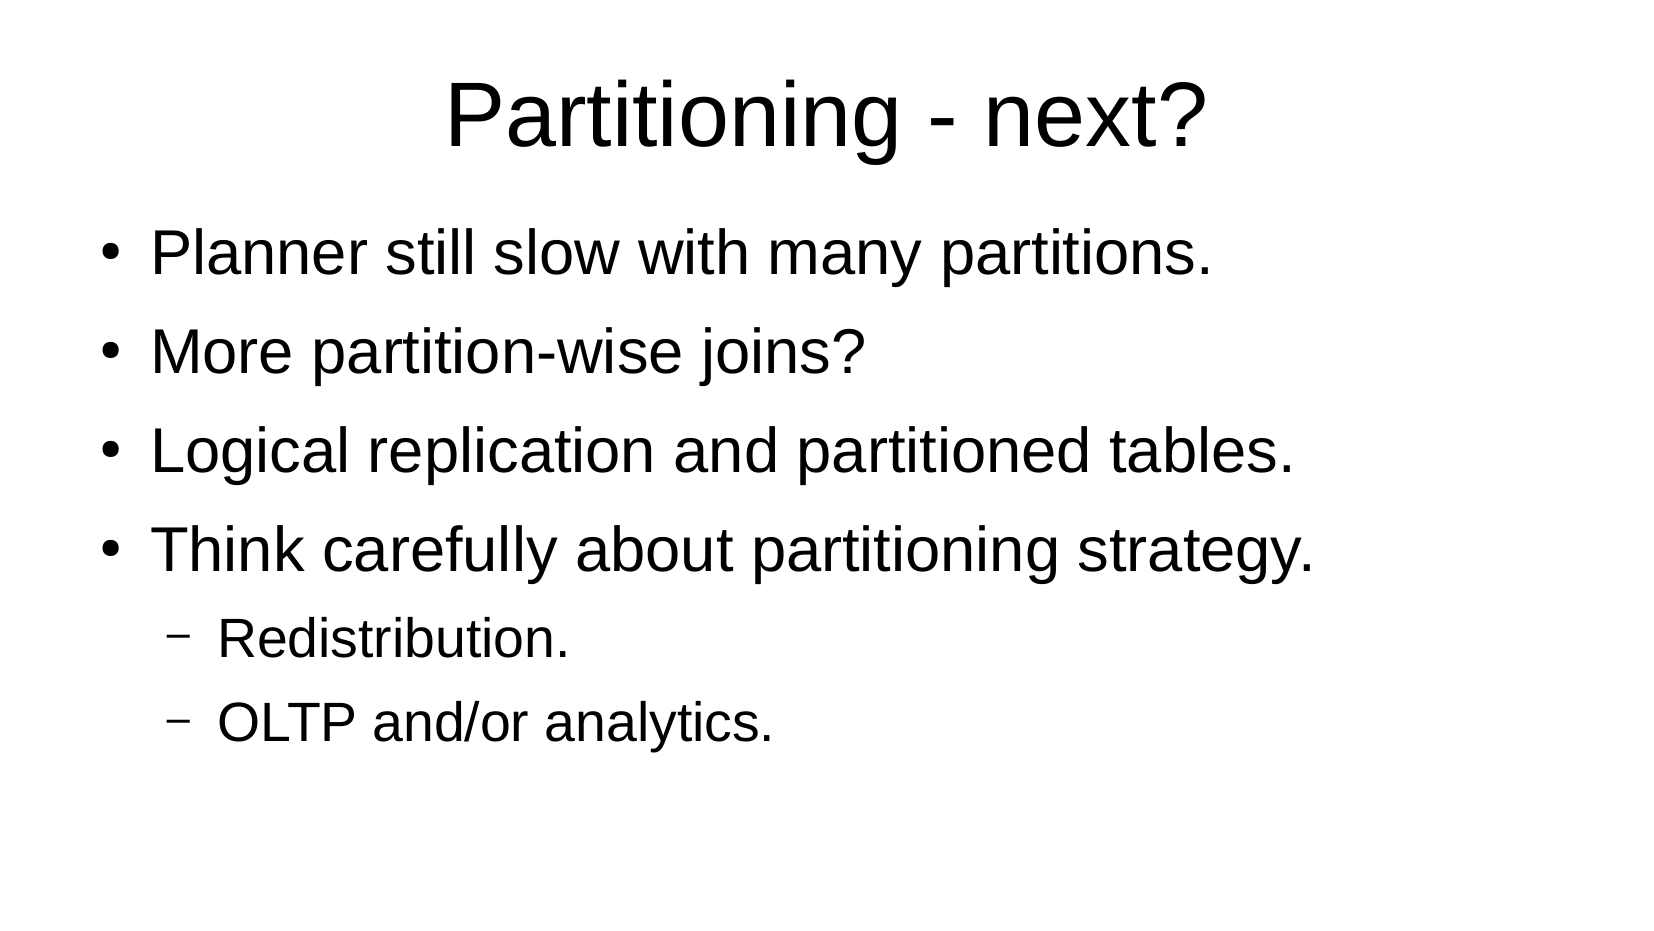

# Partitioning - next?
Planner still slow with many partitions.
More partition-wise joins?
Logical replication and partitioned tables.
Think carefully about partitioning strategy.
Redistribution.
OLTP and/or analytics.